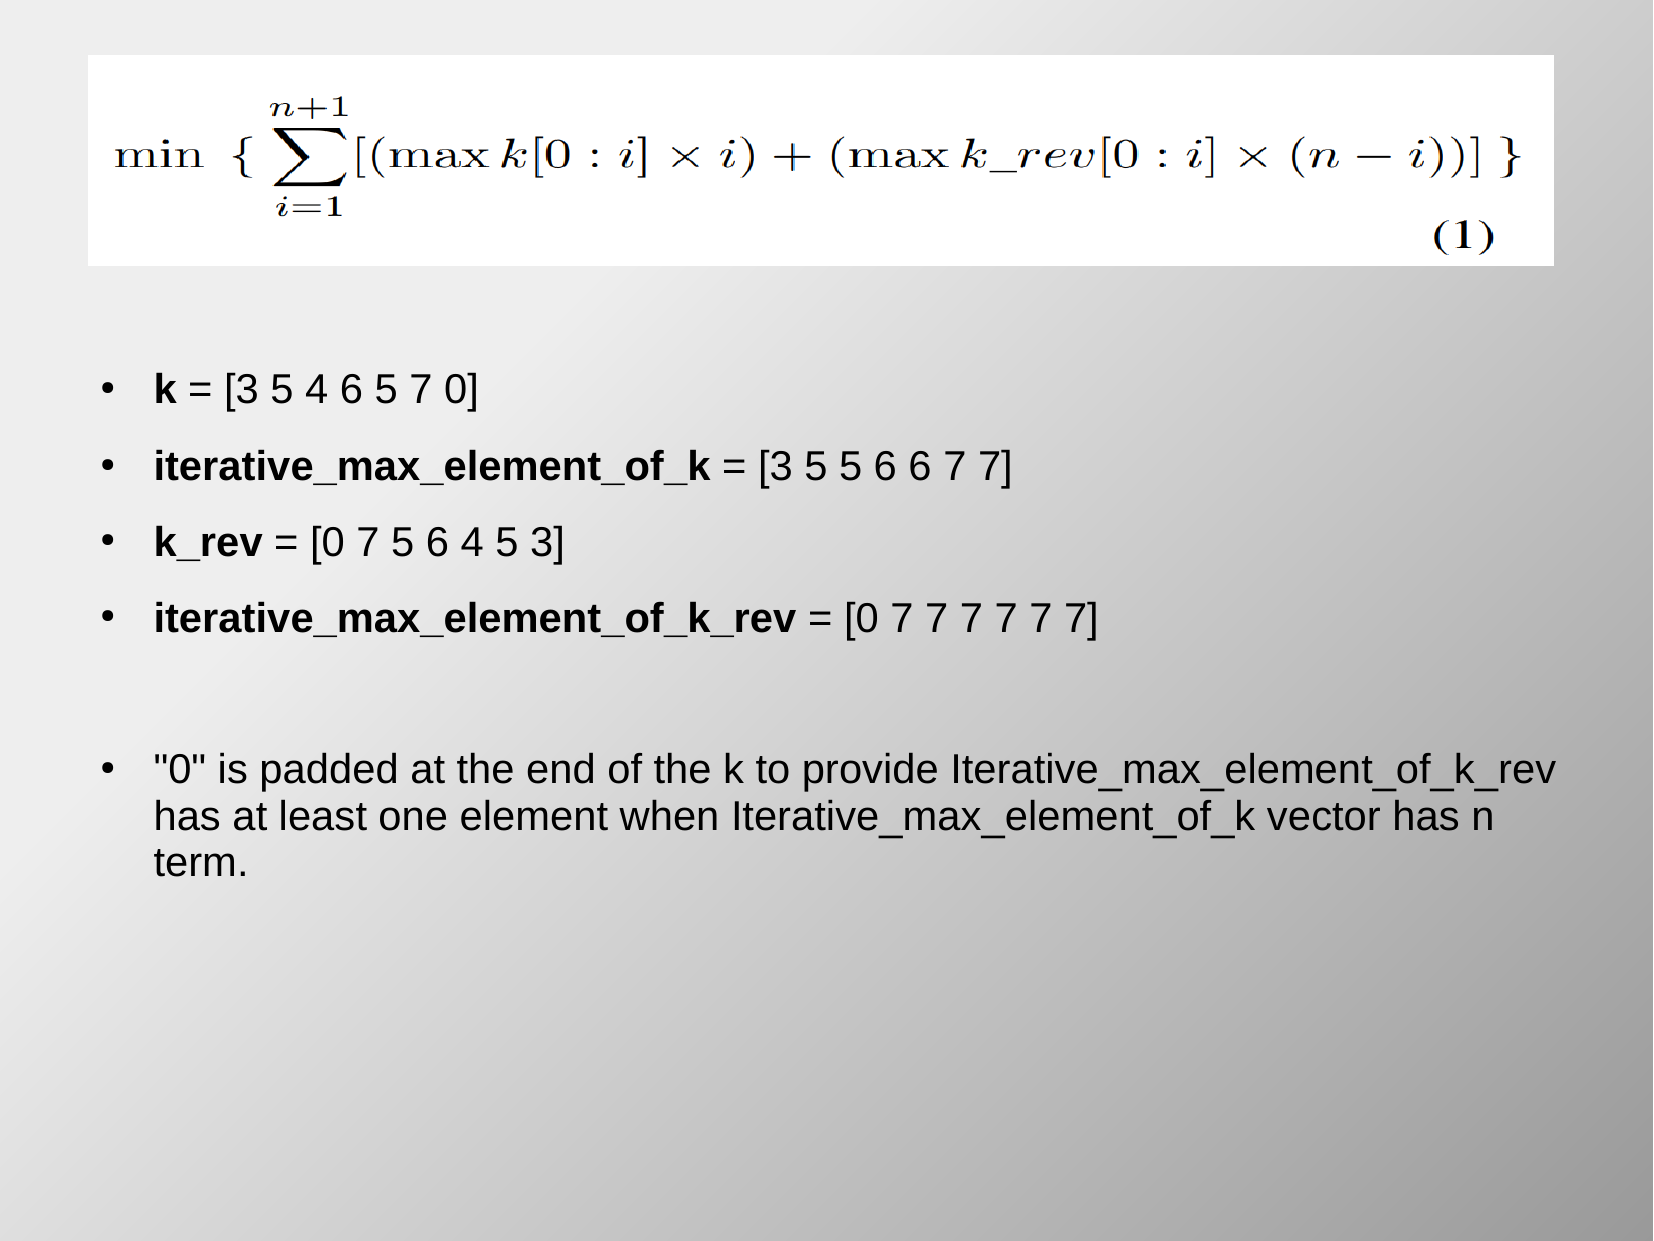

# k = [3 5 4 6 5 7 0]
iterative_max_element_of_k = [3 5 5 6 6 7 7]
k_rev = [0 7 5 6 4 5 3]
iterative_max_element_of_k_rev = [0 7 7 7 7 7 7]
"0" is padded at the end of the k to provide Iterative_max_element_of_k_rev has at least one element when Iterative_max_element_of_k vector has n term.